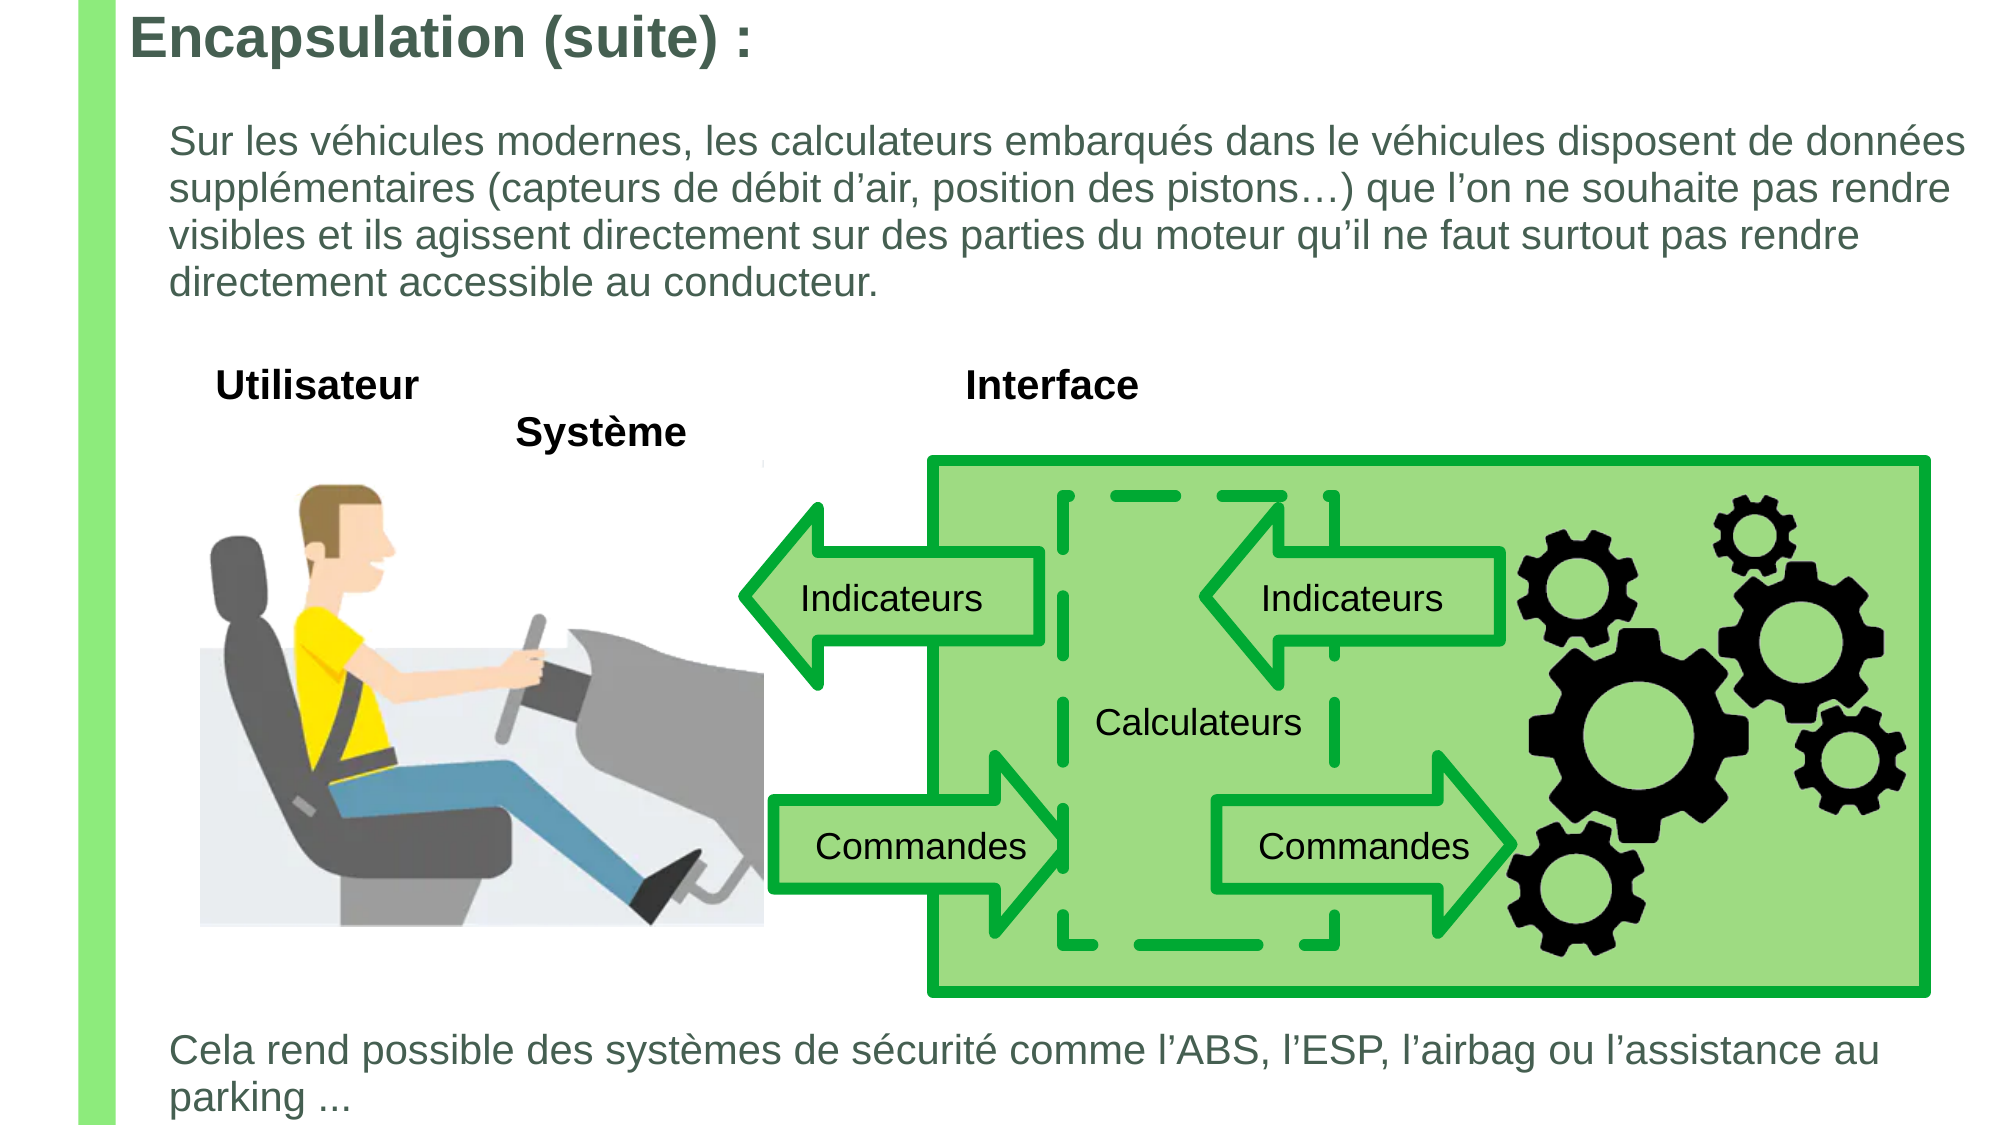

Encapsulation (suite) :
Sur les véhicules modernes, les calculateurs embarqués dans le véhicules disposent de données supplémentaires (capteurs de débit d’air, position des pistons…) que l’on ne souhaite pas rendre visibles et ils agissent directement sur des parties du moteur qu’il ne faut surtout pas rendre directement accessible au conducteur.
Utilisateur				Interface							Système
Calculateurs
Indicateurs
Indicateurs
Commandes
Commandes
Cela rend possible des systèmes de sécurité comme l’ABS, l’ESP, l’airbag ou l’assistance au parking ...